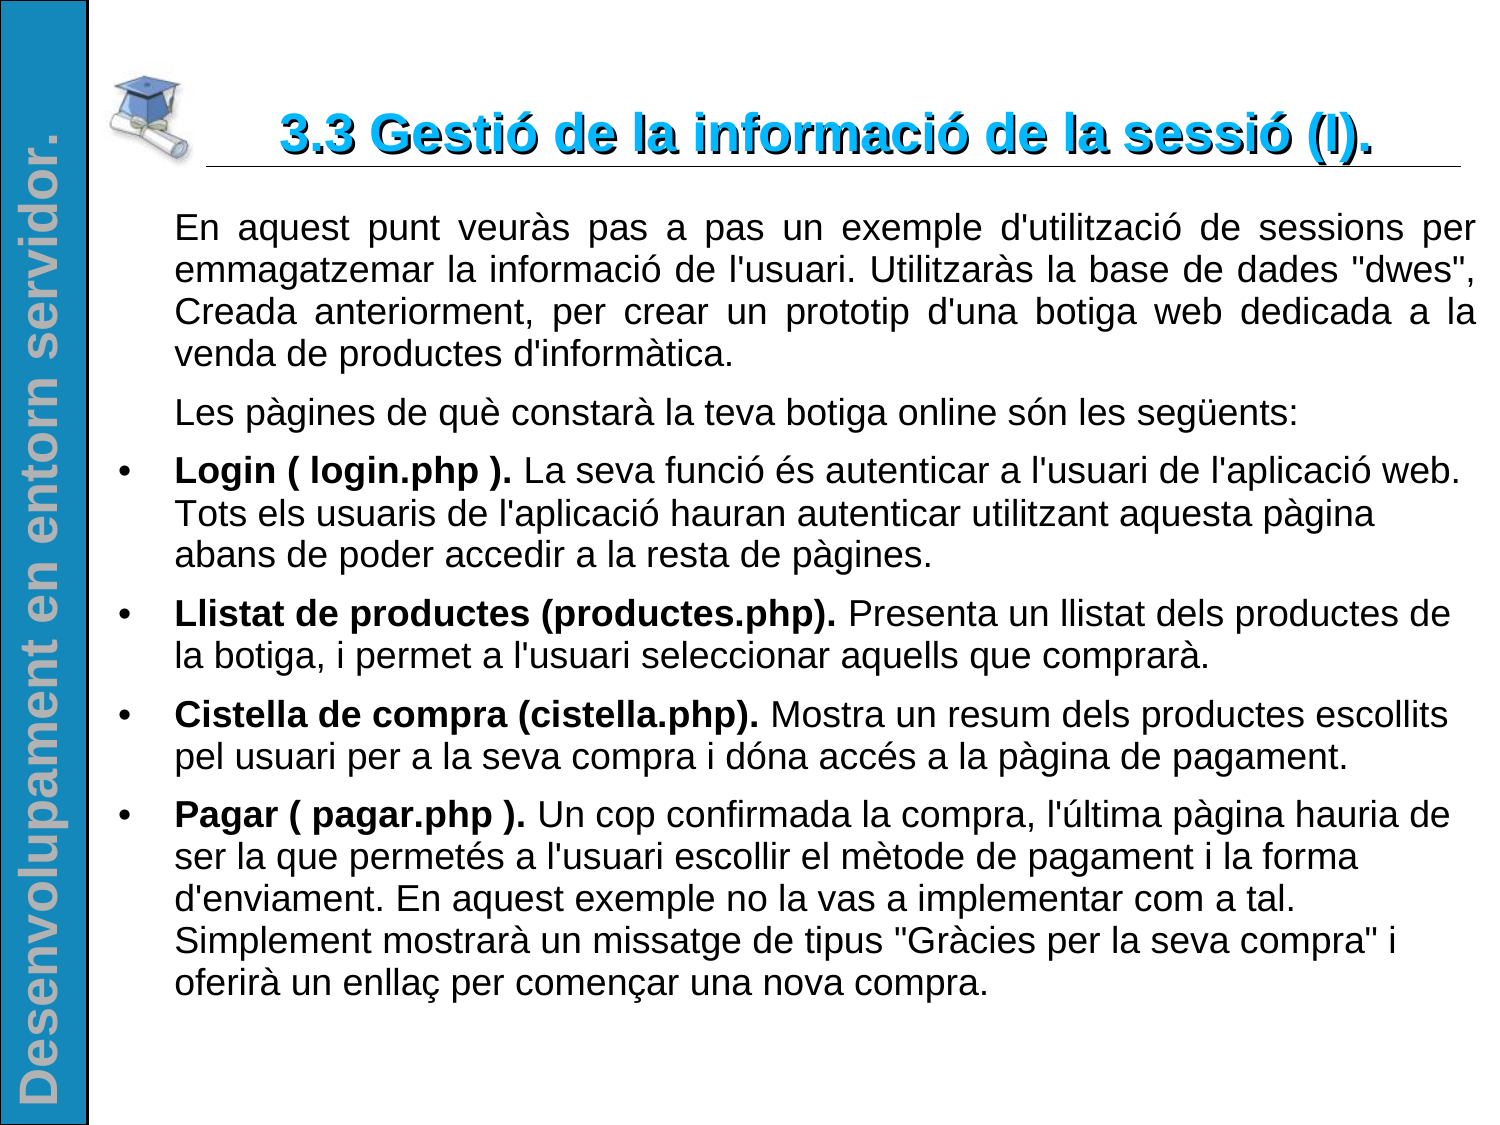

# 3.3 Gestió de la informació de la sessió (I).
En aquest punt veuràs pas a pas un exemple d'utilització de sessions per emmagatzemar la informació de l'usuari. Utilitzaràs la base de dades "dwes", Creada anteriorment, per crear un prototip d'una botiga web dedicada a la venda de productes d'informàtica.
Les pàgines de què constarà la teva botiga online són les següents:
Login ( login.php ). La seva funció és autenticar a l'usuari de l'aplicació web. Tots els usuaris de l'aplicació hauran autenticar utilitzant aquesta pàgina abans de poder accedir a la resta de pàgines.
Llistat de productes (productes.php). Presenta un llistat dels productes de la botiga, i permet a l'usuari seleccionar aquells que comprarà.
Cistella de compra (cistella.php). Mostra un resum dels productes escollits pel usuari per a la seva compra i dóna accés a la pàgina de pagament.
Pagar ( pagar.php ). Un cop confirmada la compra, l'última pàgina hauria de ser la que permetés a l'usuari escollir el mètode de pagament i la forma d'enviament. En aquest exemple no la vas a implementar com a tal. Simplement mostrarà un missatge de tipus "Gràcies per la seva compra" i oferirà un enllaç per començar una nova compra.